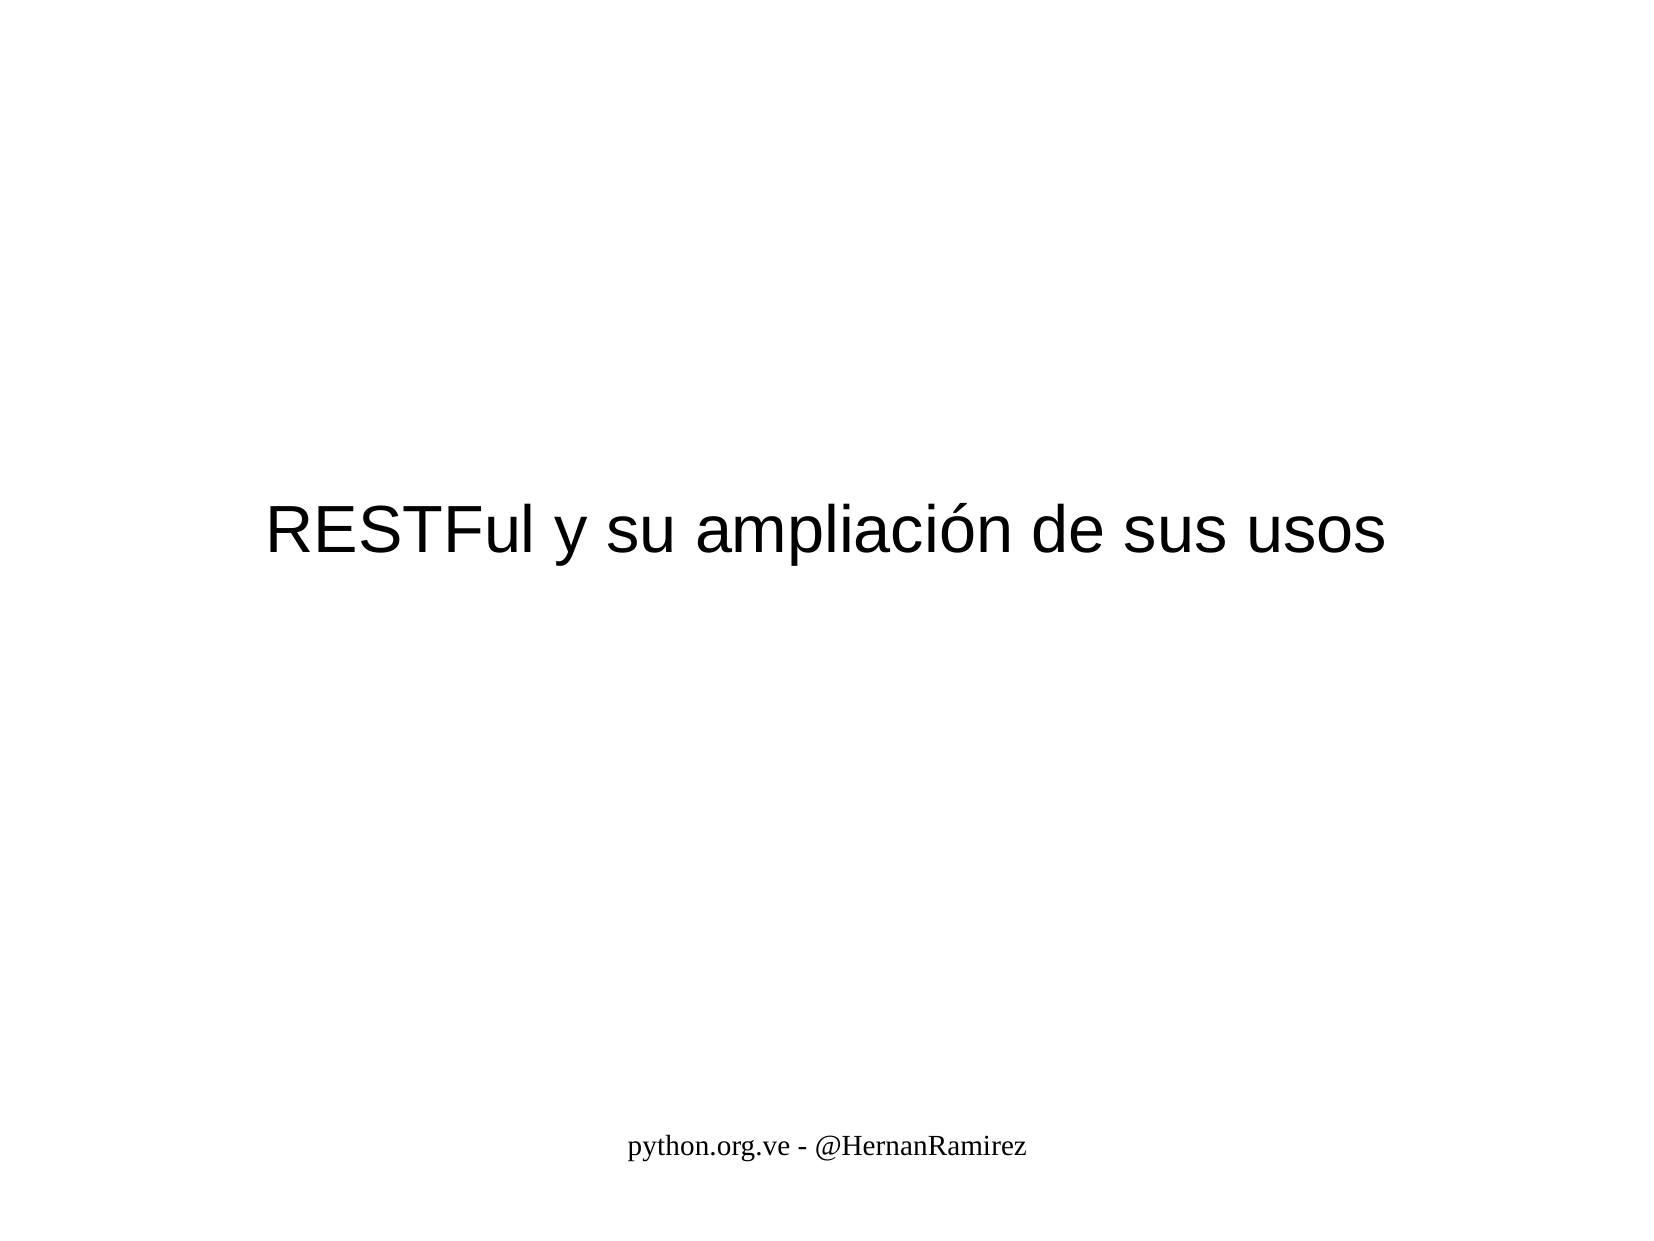

# RESTFul y su ampliación de sus usos
python.org.ve - @HernanRamirez